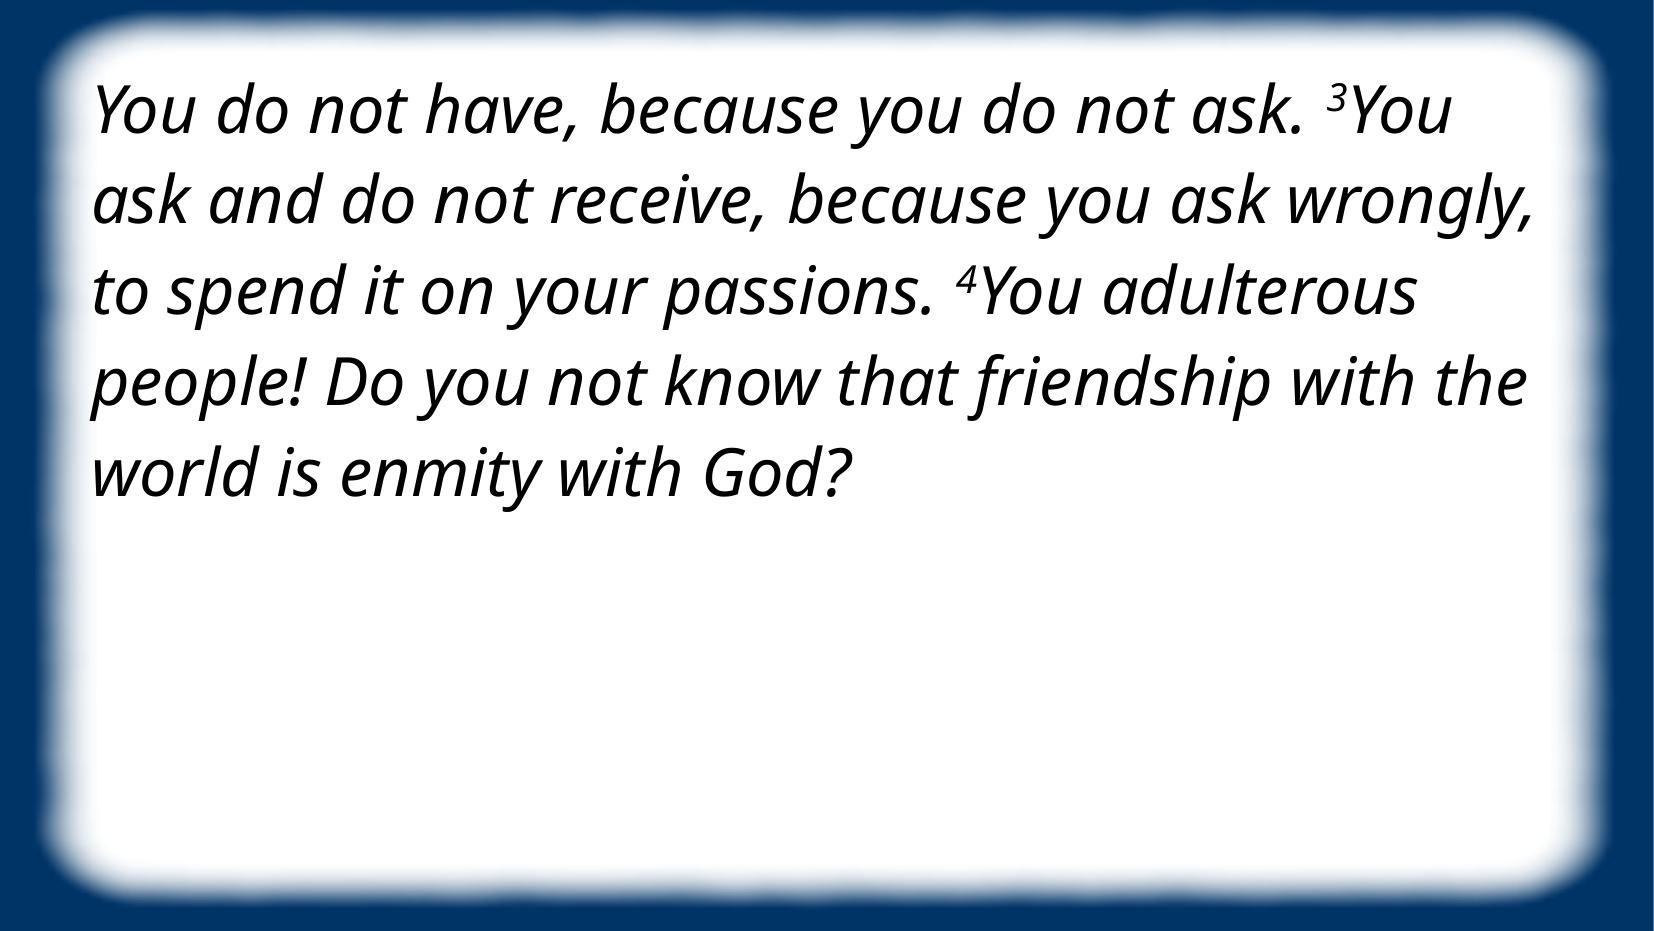

You do not have, because you do not ask. 3You ask and do not receive, because you ask wrongly, to spend it on your passions. 4You adulterous people! Do you not know that friendship with the world is enmity with God?